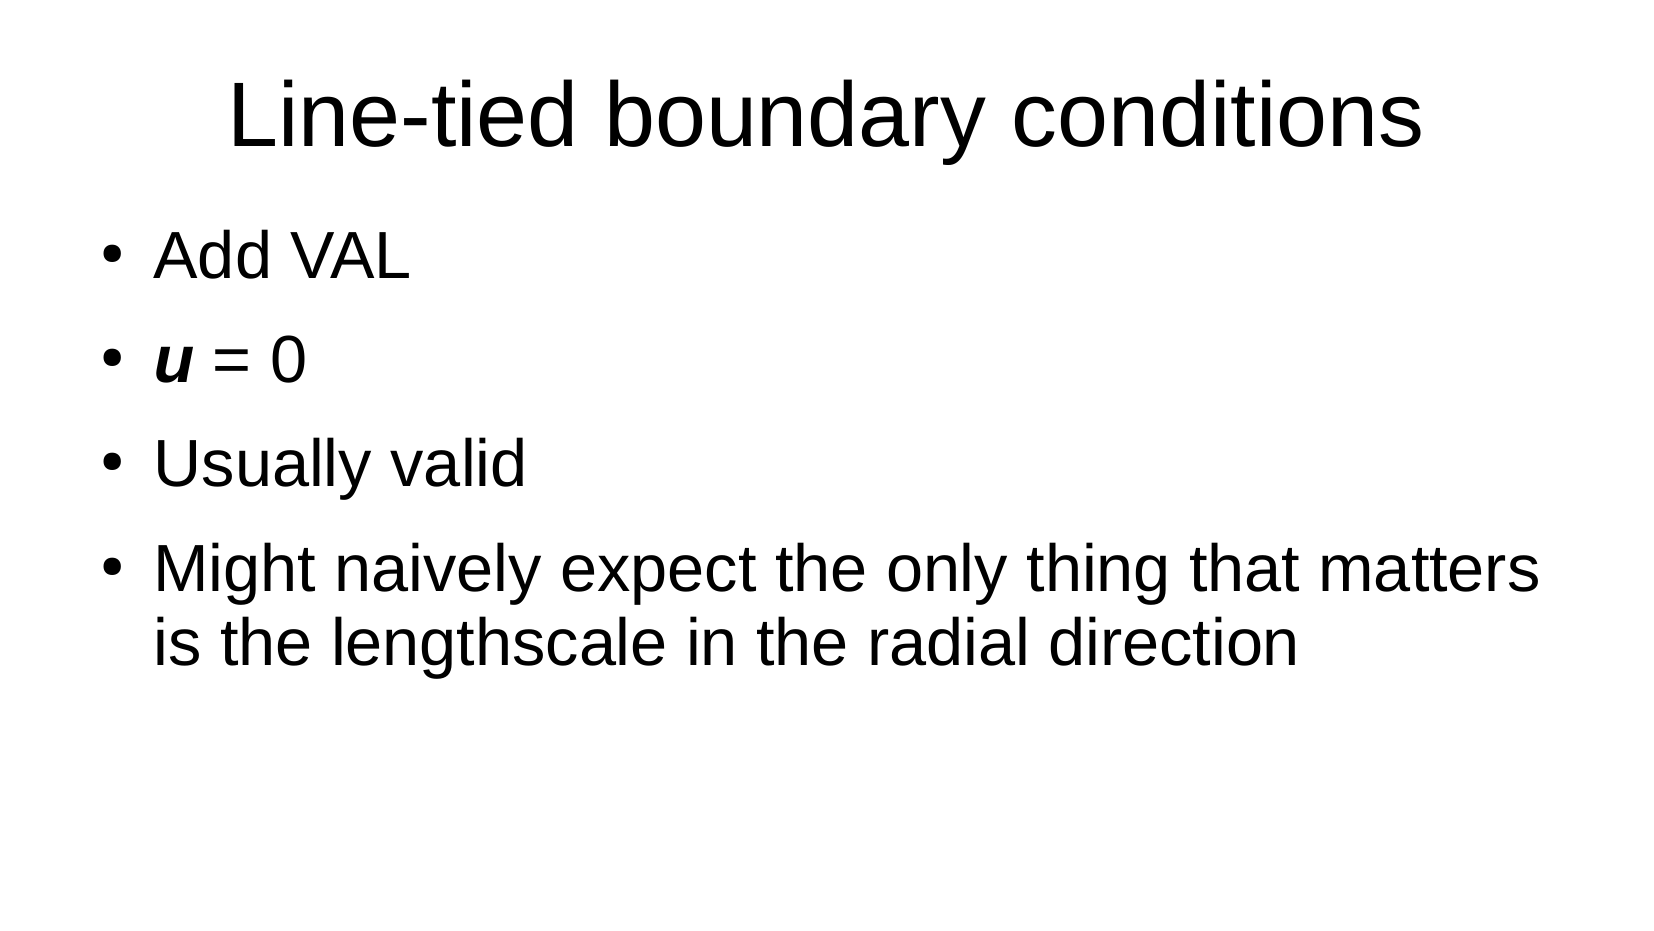

Line-tied boundary conditions
# Add VAL
U = 0
Usually valid
Might naively expect the only thing that matters is the lengthscale in the radial direction